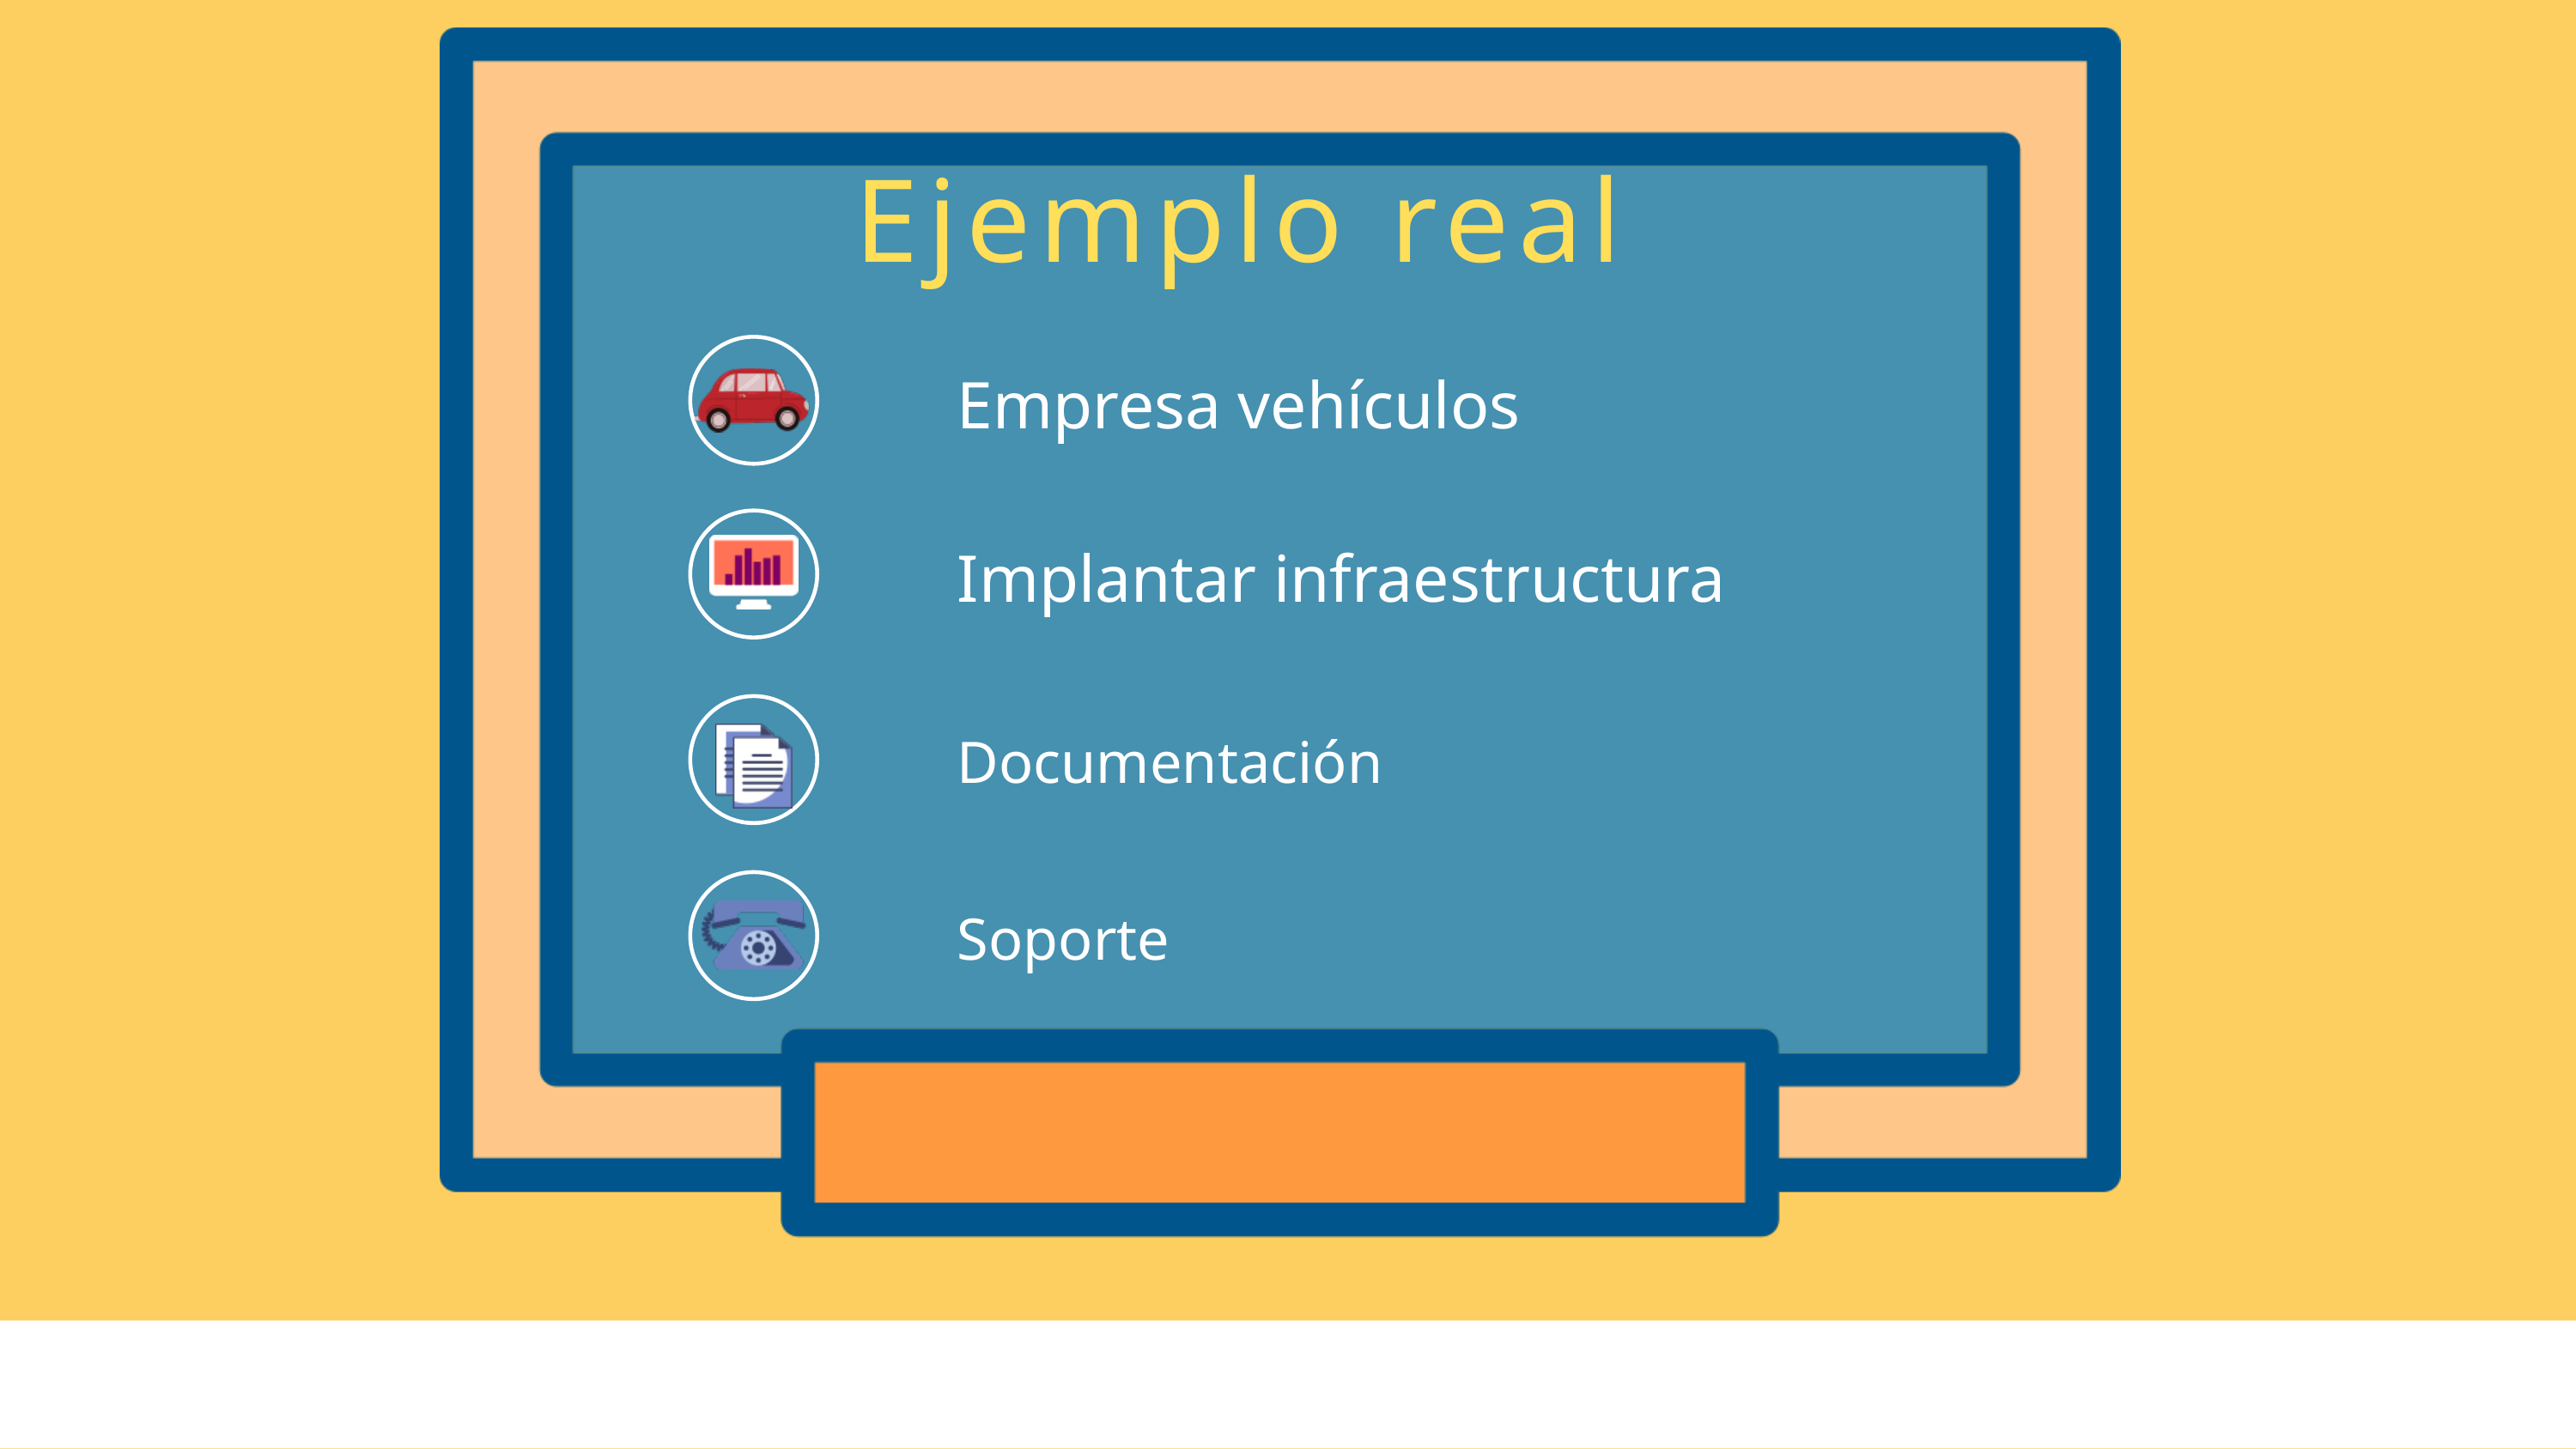

Ejemplo real
Empresa vehículos
Implantar infraestructura
Documentación
Soporte